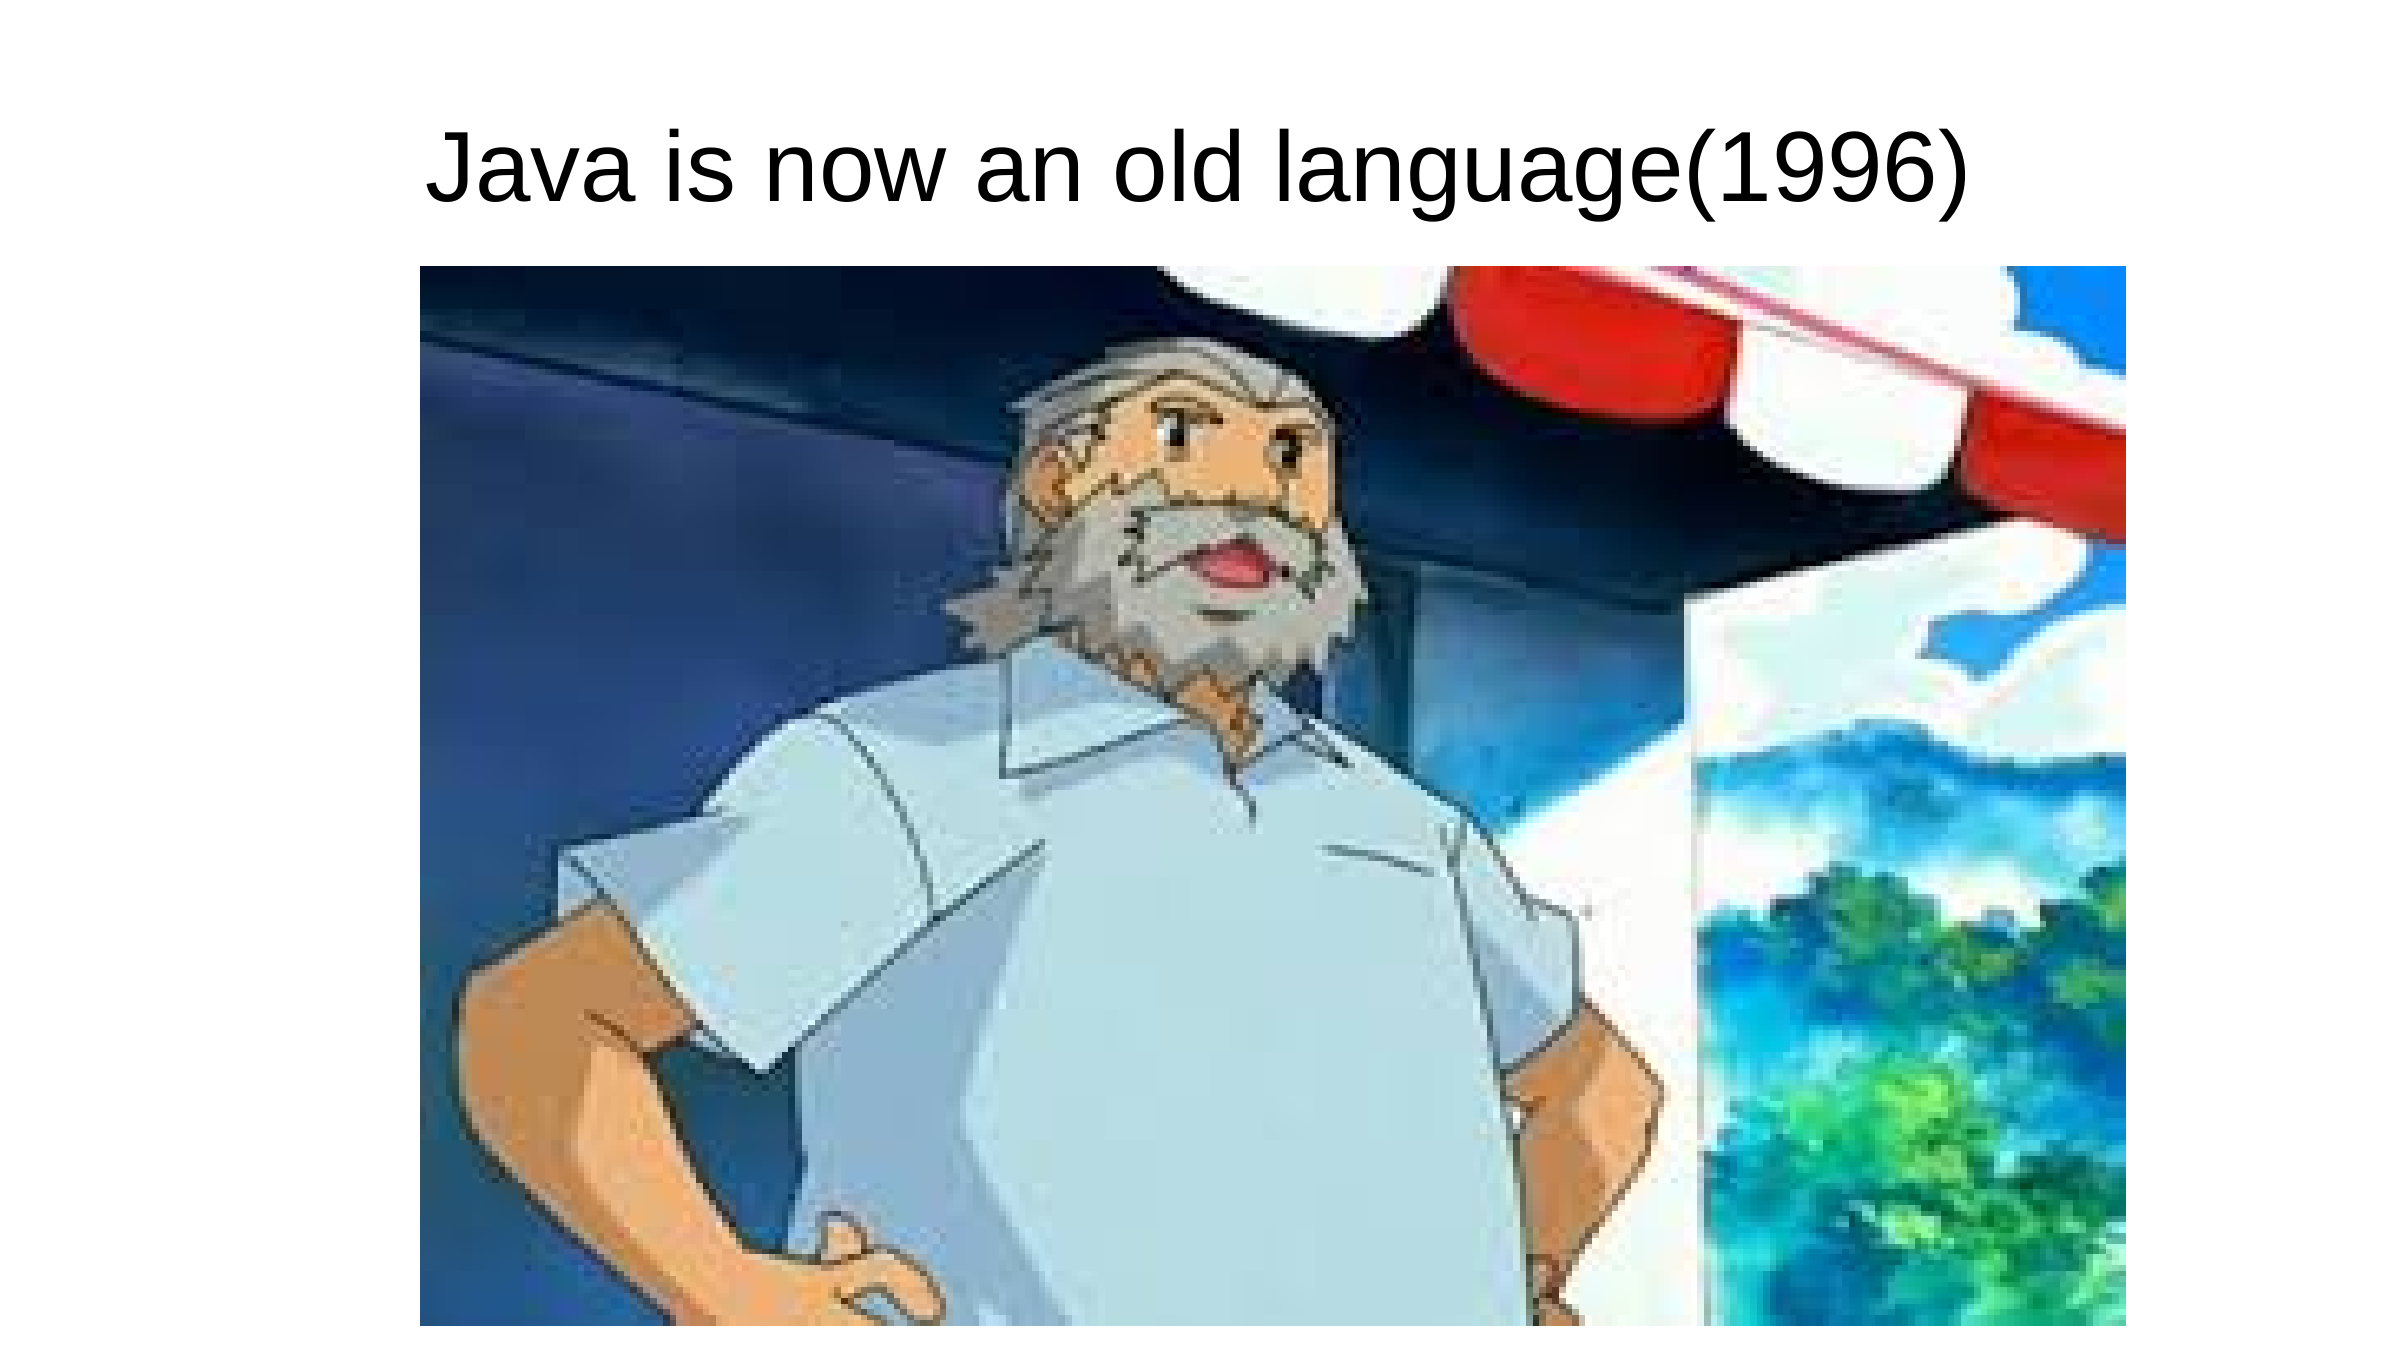

# Java is now an old language(1996)